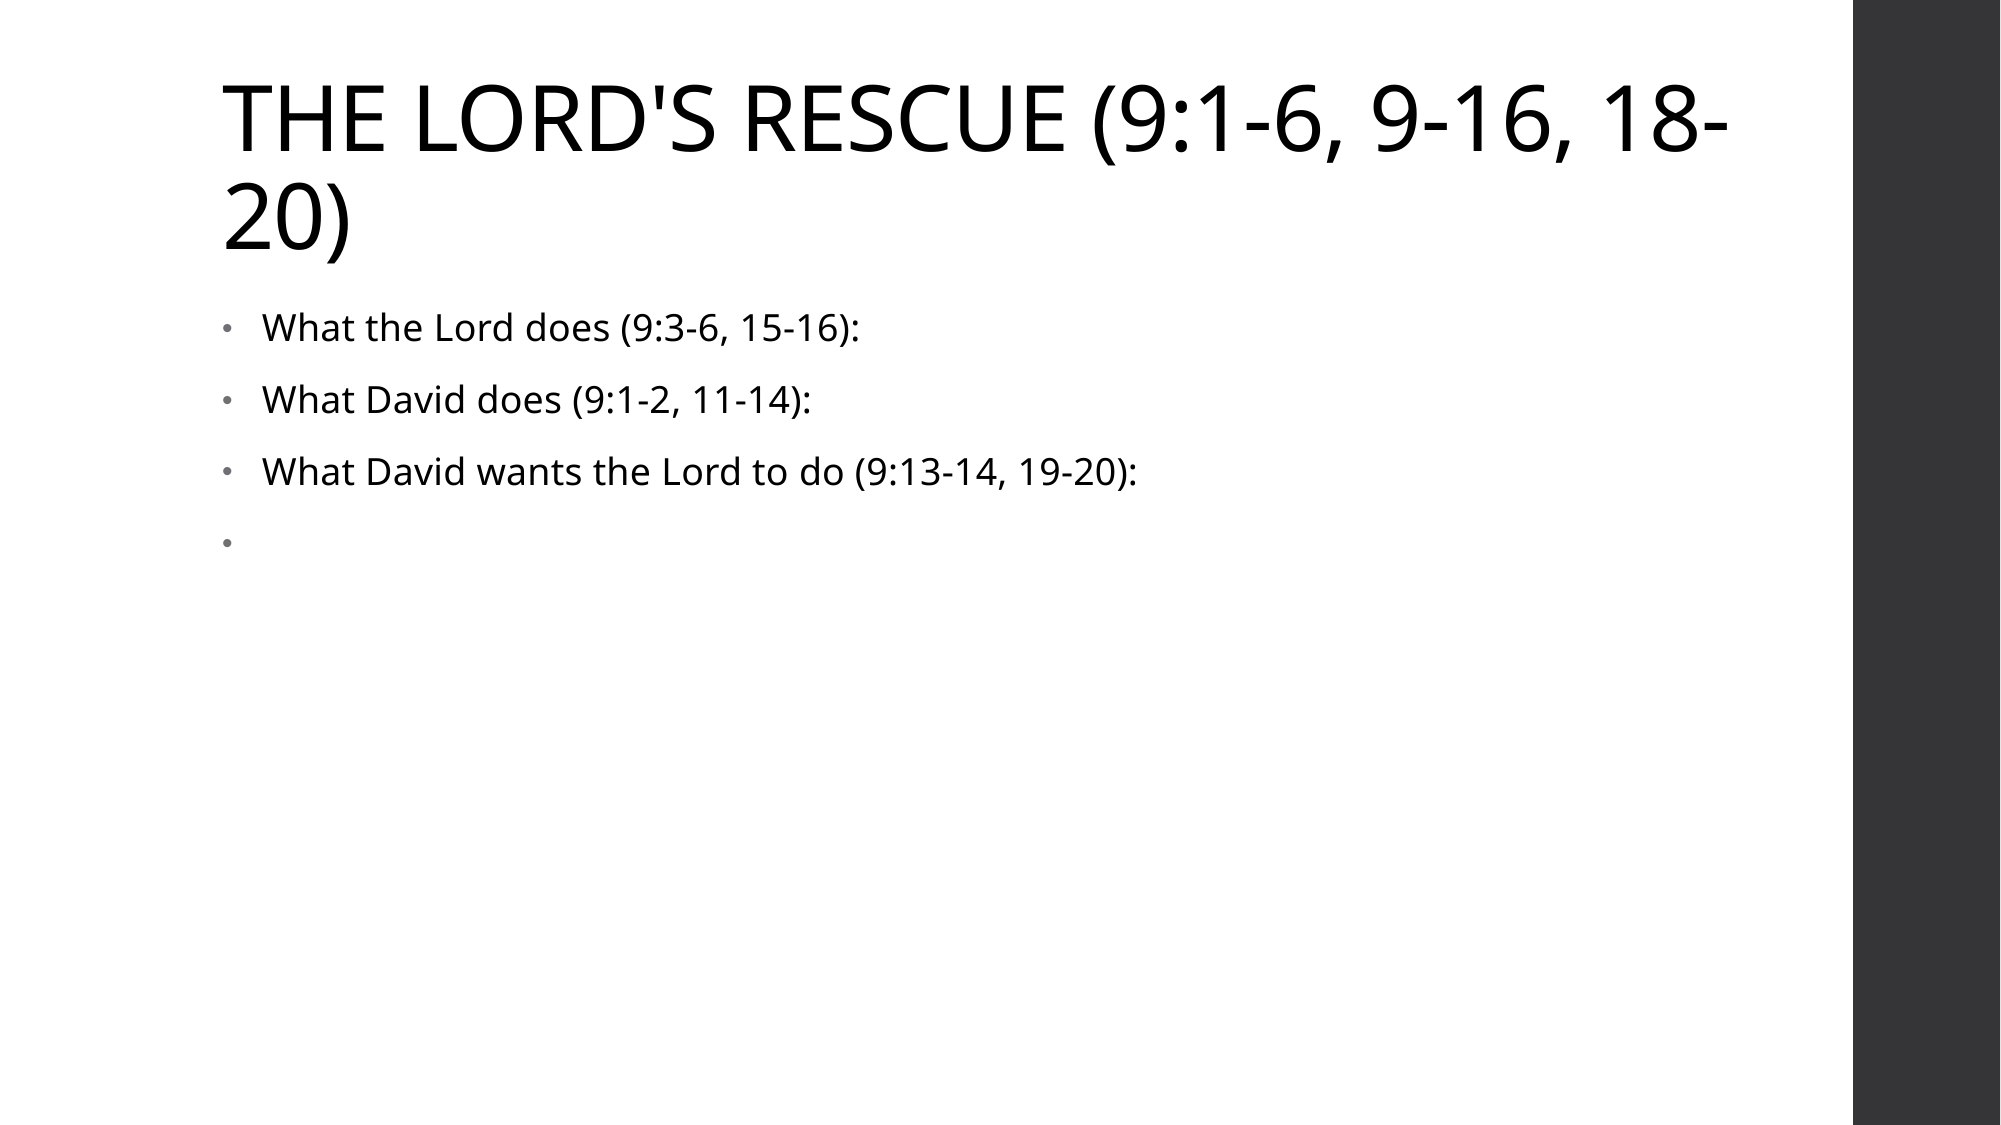

# THE LORD'S RESCUE (9:1-6, 9-16, 18-20)
 What the Lord does (9:3-6, 15-16):
 What David does (9:1-2, 11-14):
 What David wants the Lord to do (9:13-14, 19-20):